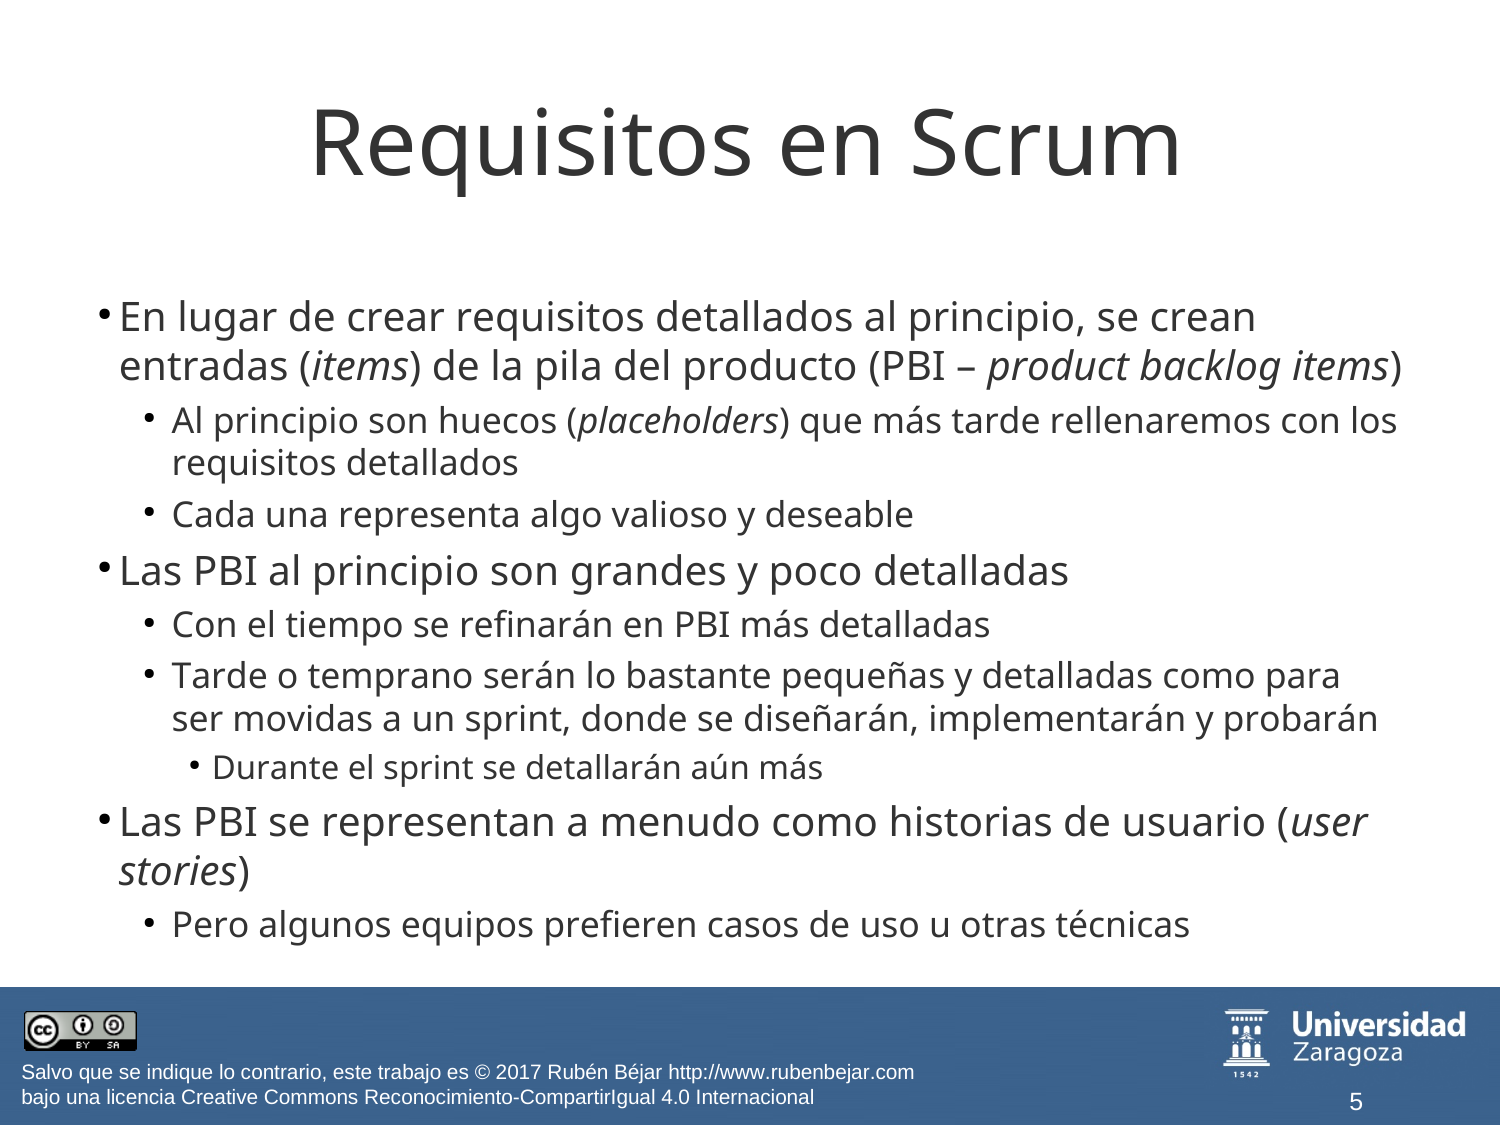

# Requisitos en Scrum
En lugar de crear requisitos detallados al principio, se crean entradas (items) de la pila del producto (PBI – product backlog items)
Al principio son huecos (placeholders) que más tarde rellenaremos con los requisitos detallados
Cada una representa algo valioso y deseable
Las PBI al principio son grandes y poco detalladas
Con el tiempo se refinarán en PBI más detalladas
Tarde o temprano serán lo bastante pequeñas y detalladas como para ser movidas a un sprint, donde se diseñarán, implementarán y probarán
Durante el sprint se detallarán aún más
Las PBI se representan a menudo como historias de usuario (user stories)
Pero algunos equipos prefieren casos de uso u otras técnicas